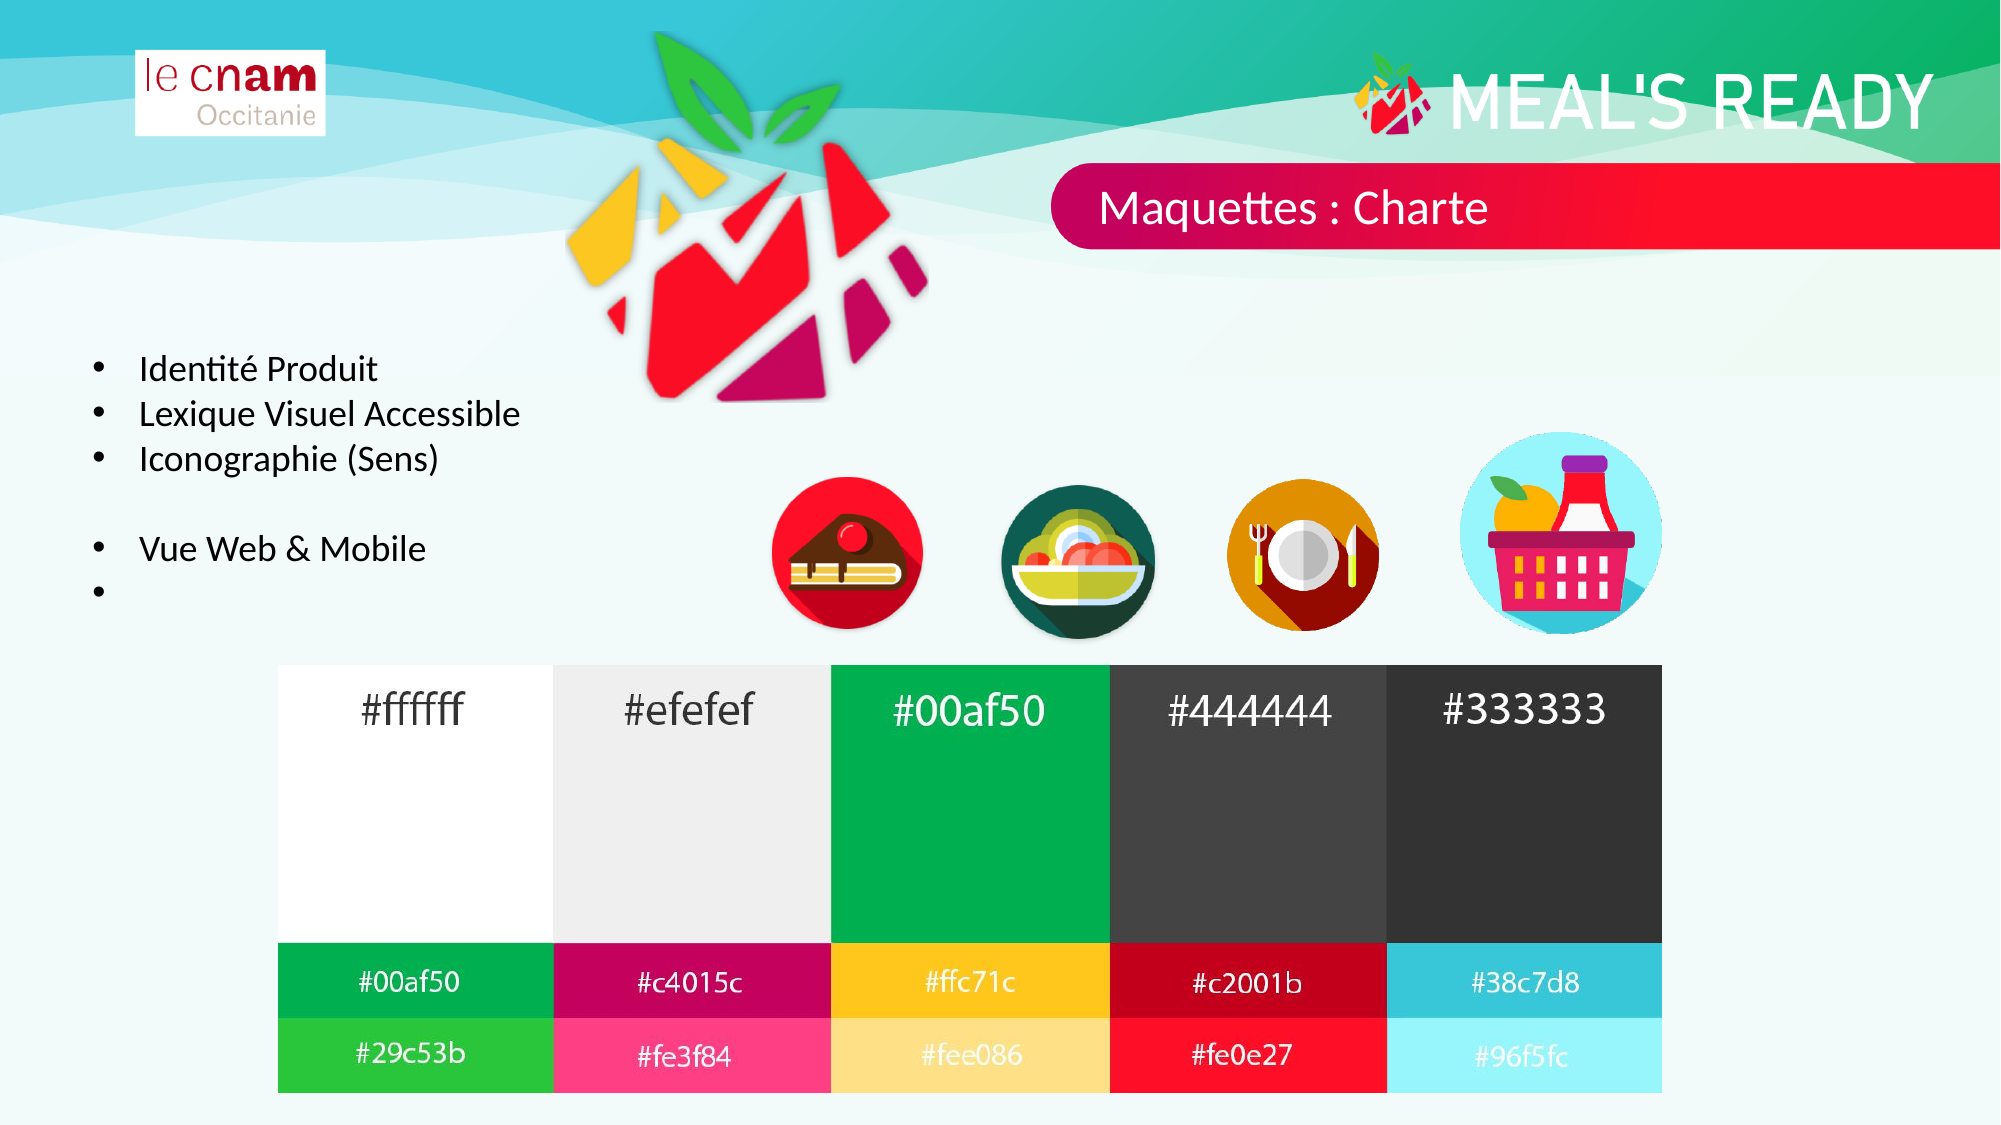

Maquettes : Charte
Identité Produit
Lexique Visuel Accessible
Iconographie (Sens)
Vue Web & Mobile